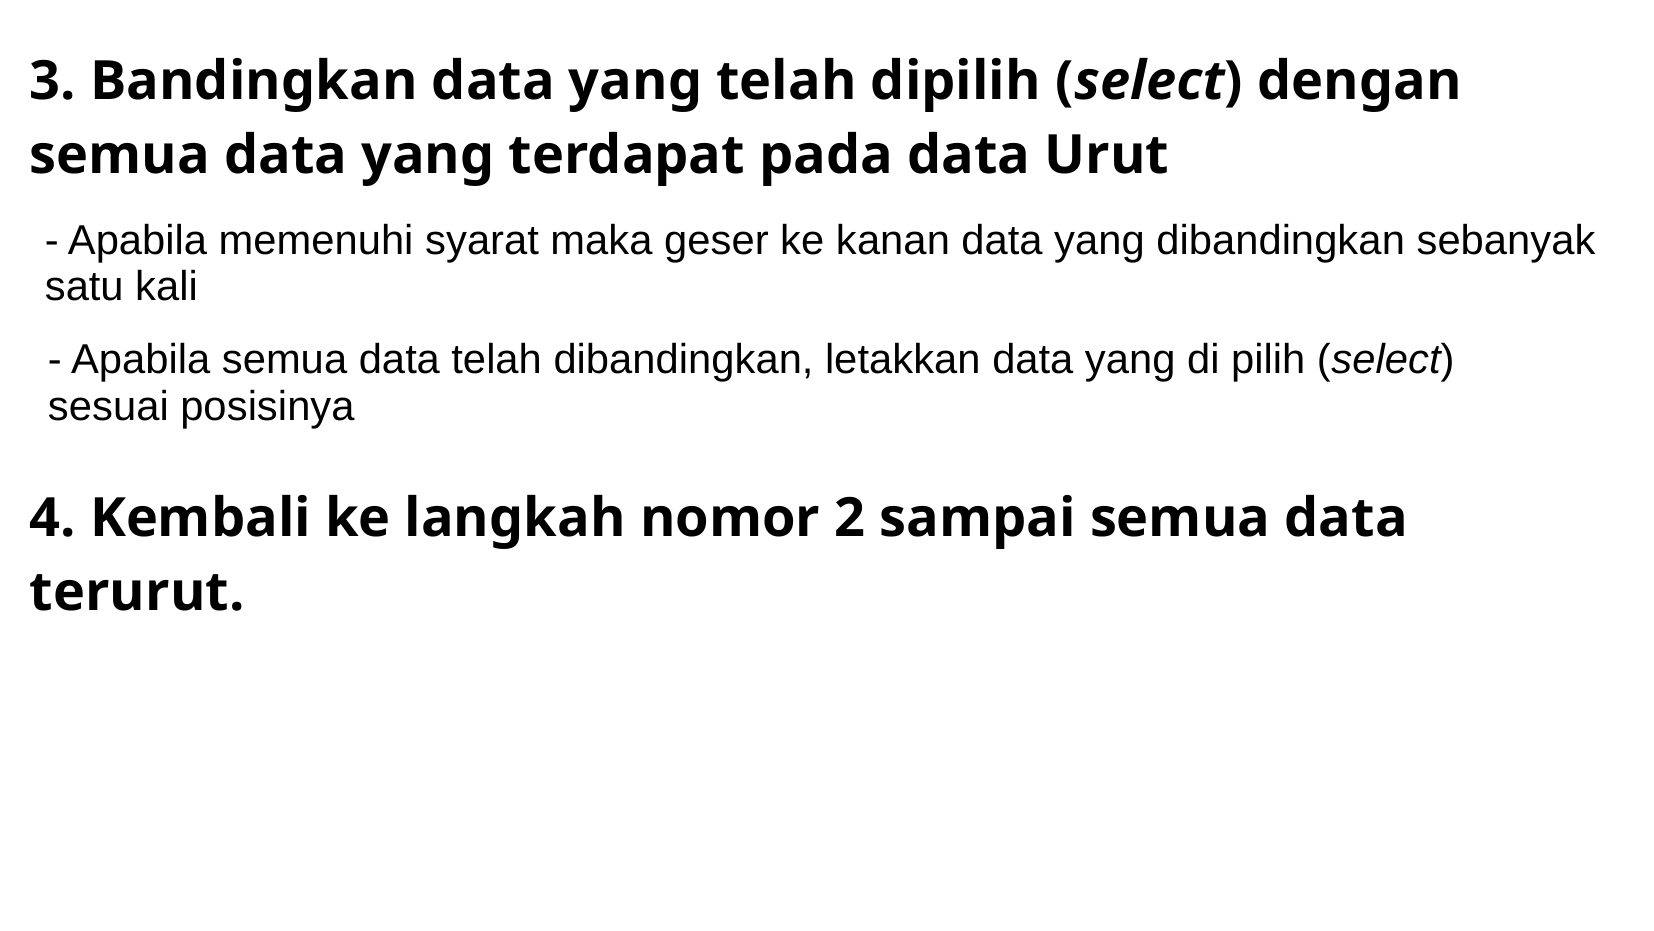

3. Bandingkan data yang telah dipilih (select) dengan semua data yang terdapat pada data Urut
- Apabila memenuhi syarat maka geser ke kanan data yang dibandingkan sebanyak satu kali
- Apabila semua data telah dibandingkan, letakkan data yang di pilih (select) sesuai posisinya
4. Kembali ke langkah nomor 2 sampai semua data terurut.